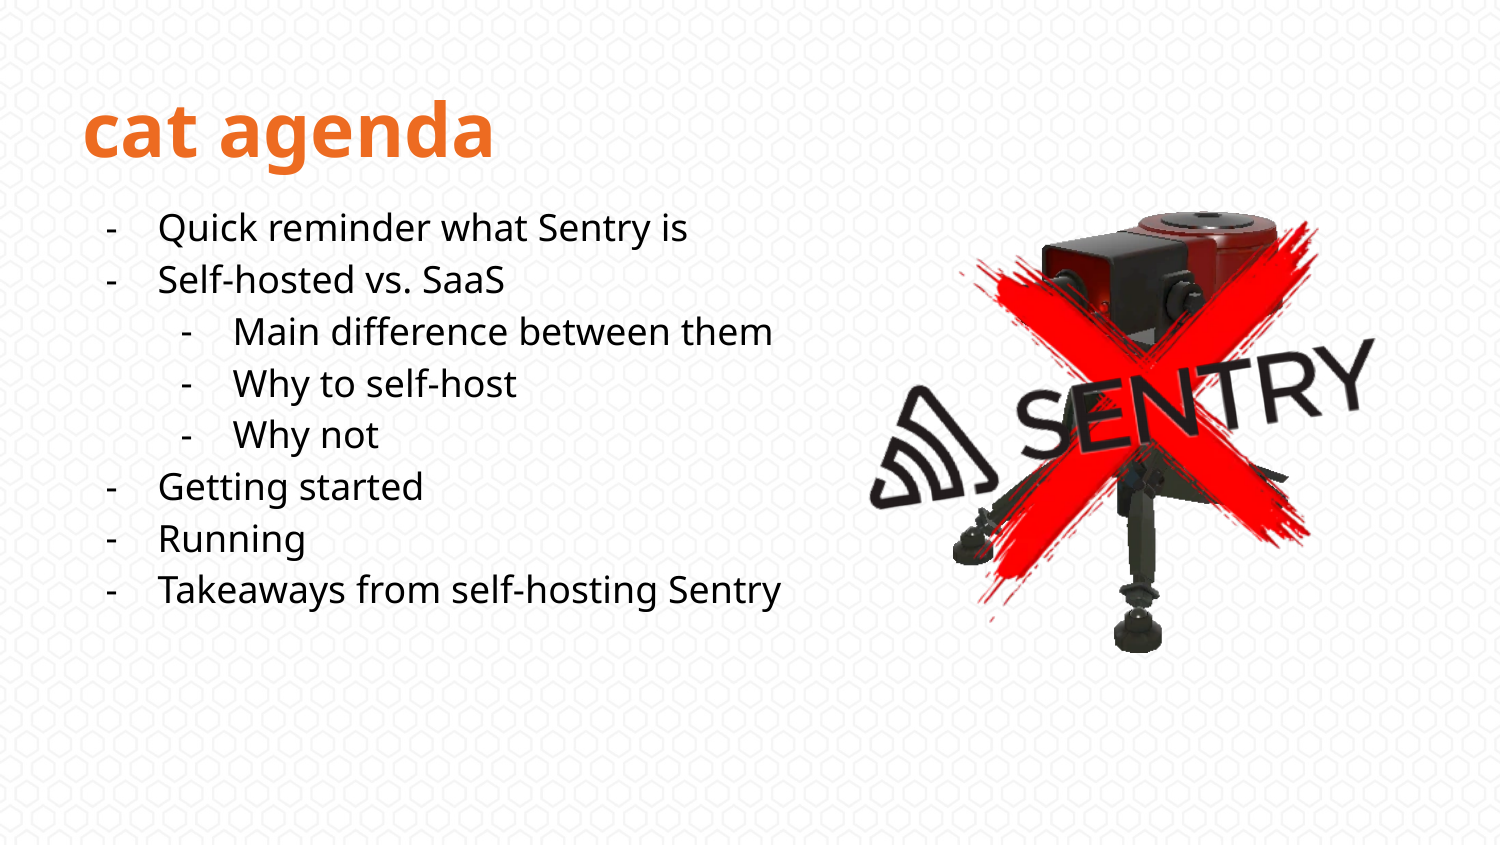

cat agenda
# Quick reminder what Sentry is
Self-hosted vs. SaaS
Main difference between them
Why to self-host
Why not
Getting started
Running
Takeaways from self-hosting Sentry